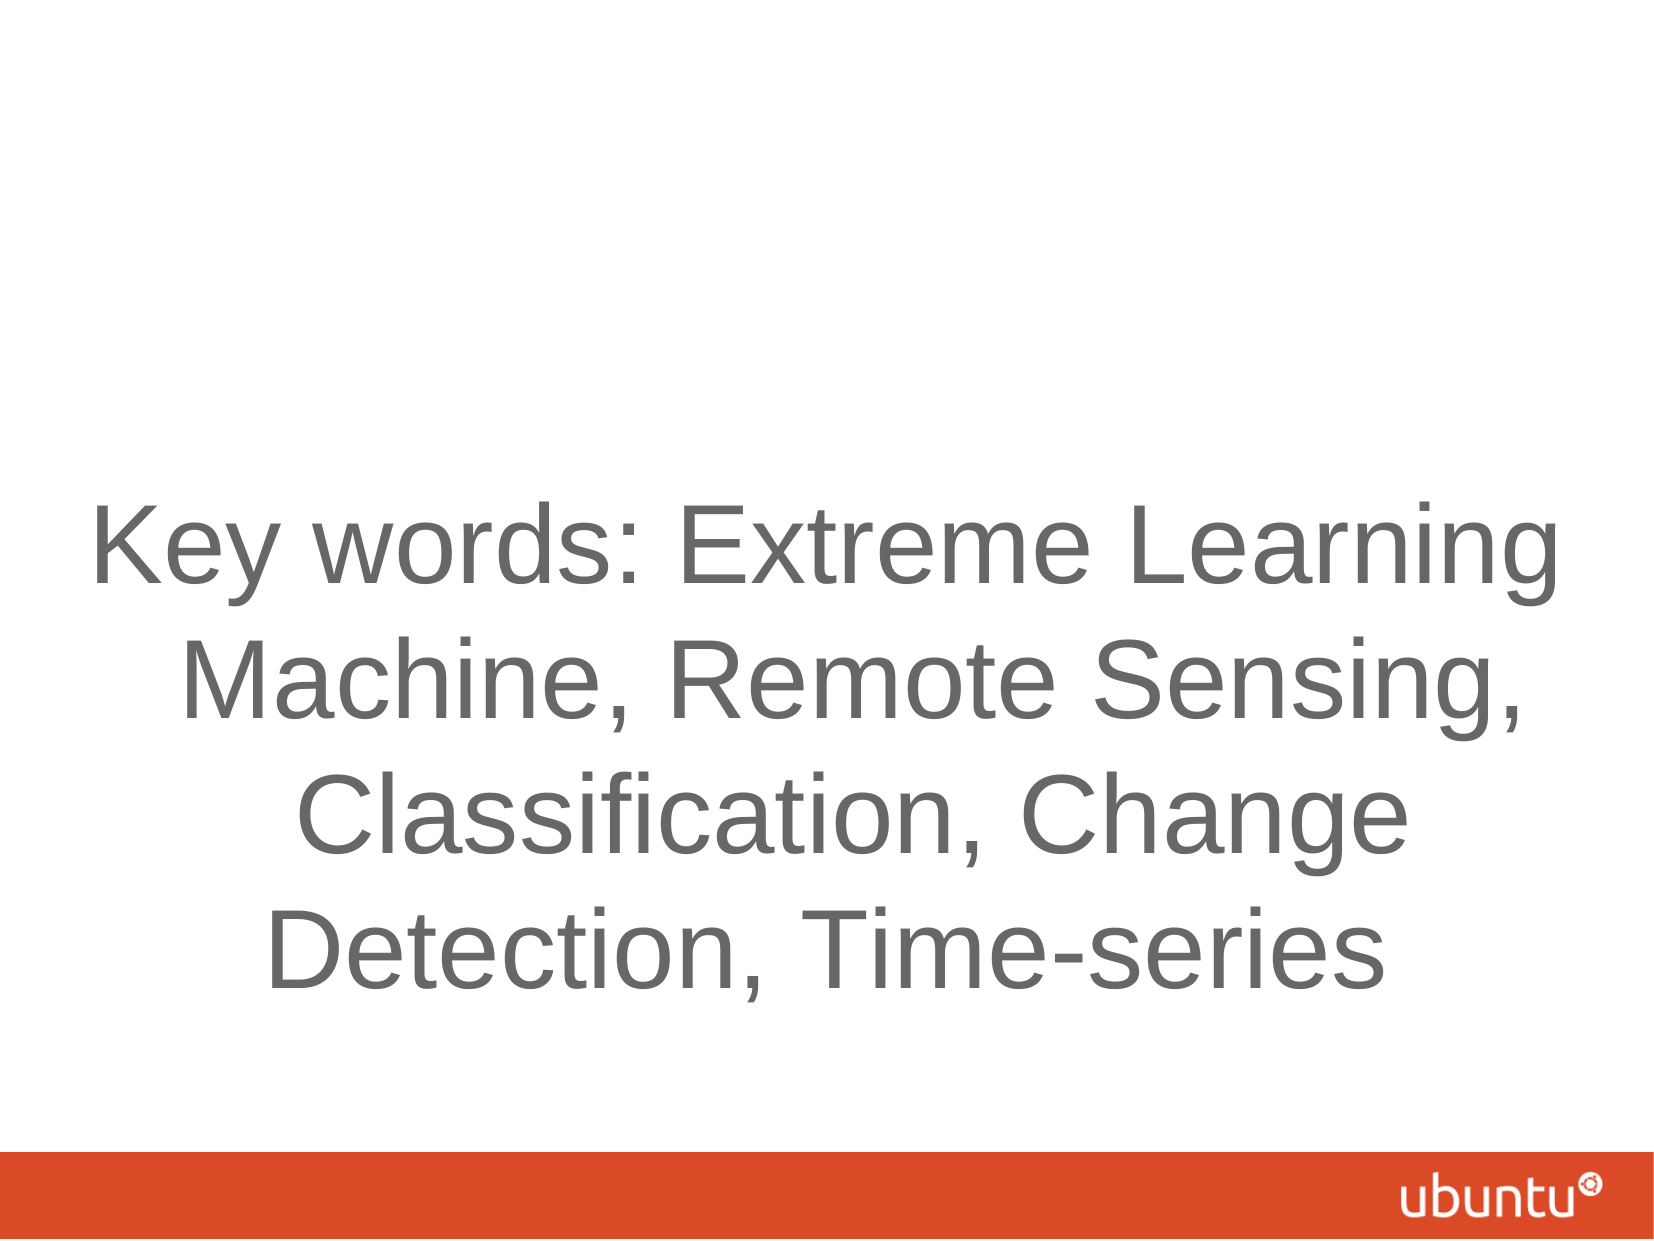

# Key words: Extreme Learning Machine, Remote Sensing, Classification, Change
Detection, Time-series